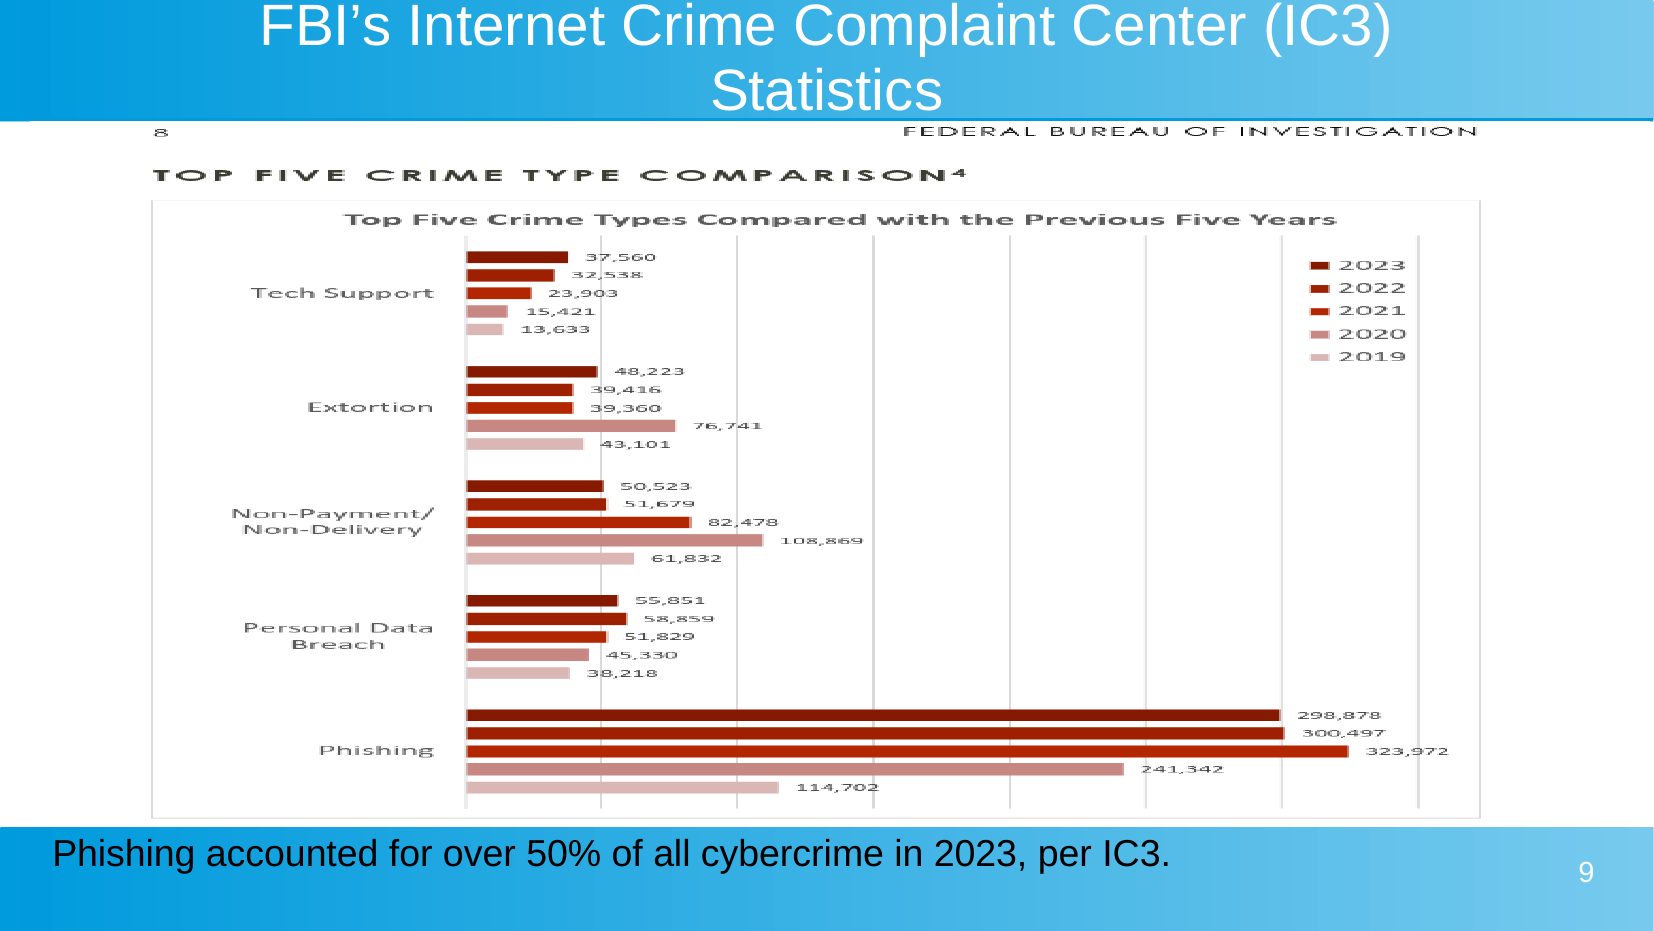

# FBI’s Internet Crime Complaint Center (IC3) Statistics
Phishing accounted for over 50% of all cybercrime in 2023, per IC3.
9